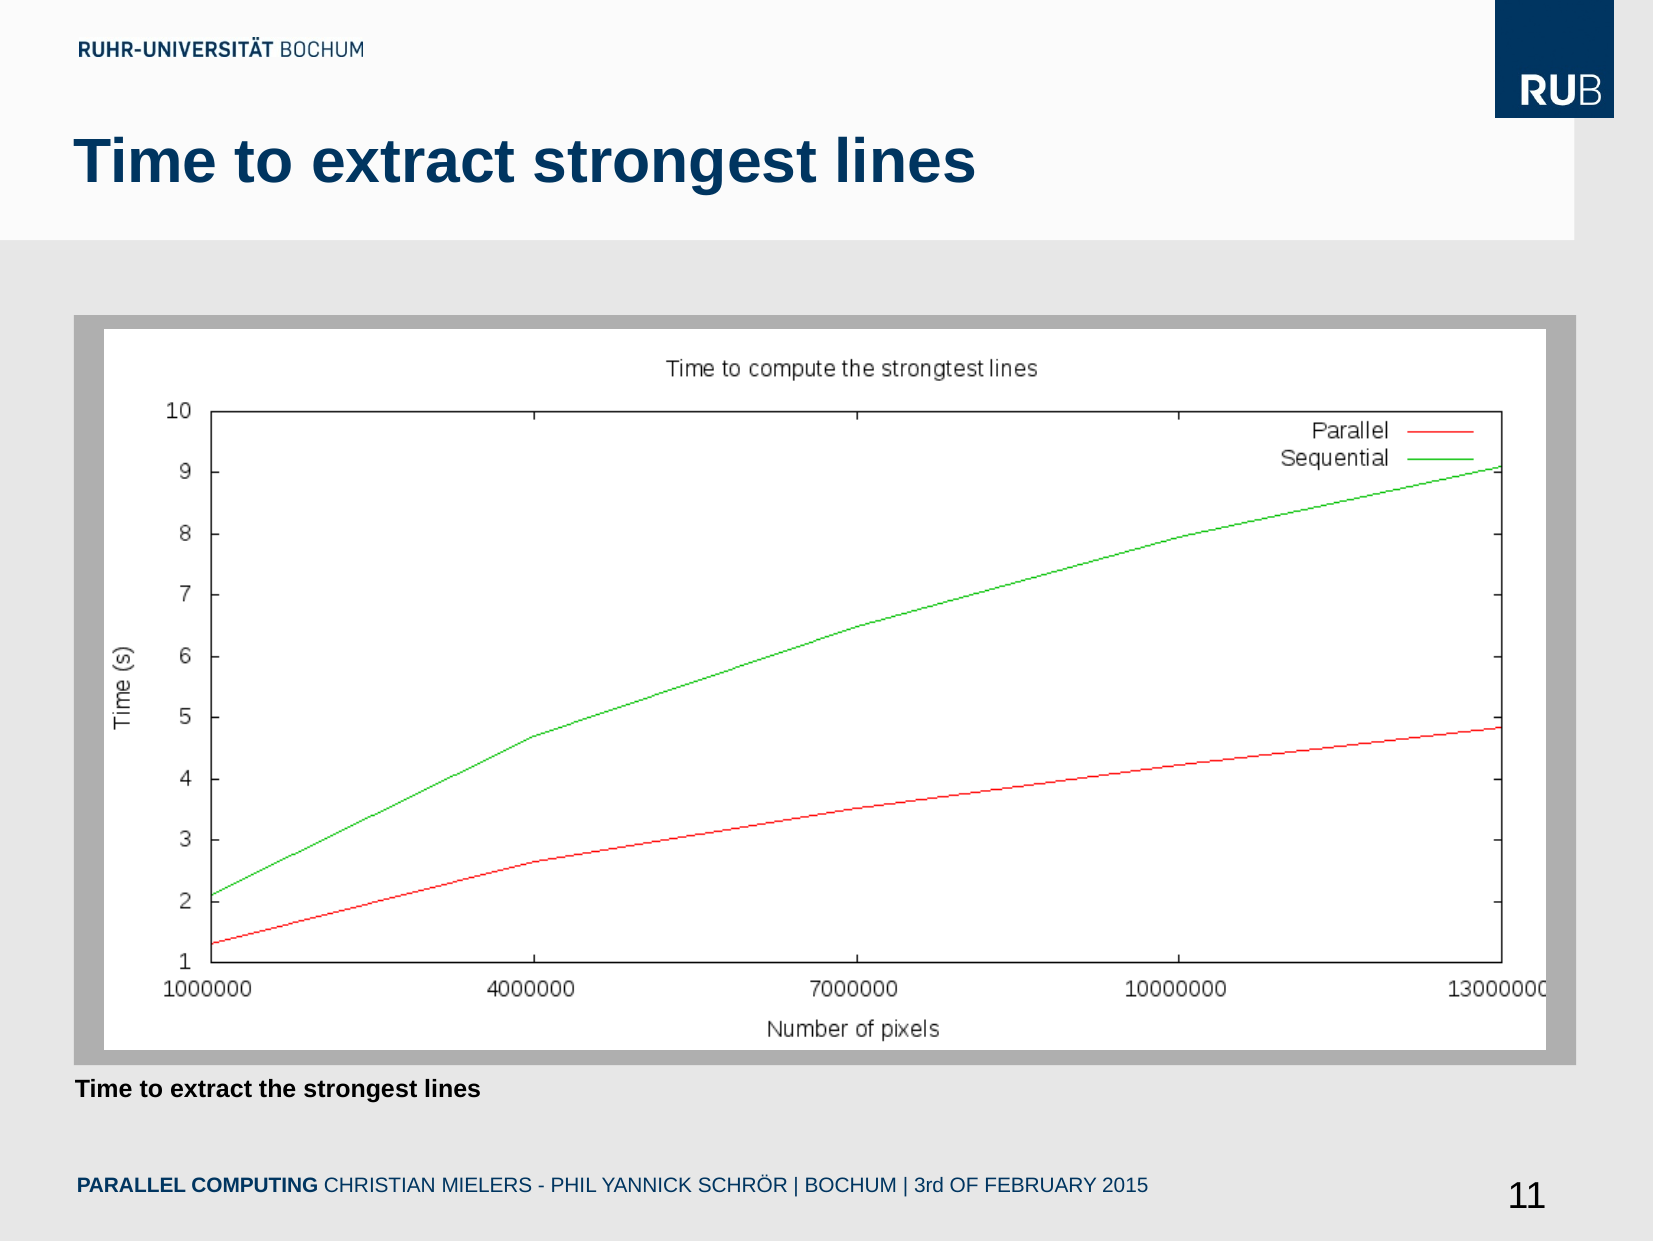

Time to extract strongest lines
Time to extract the strongest lines
PARALLEL COMPUTING CHRISTIAN MIELERS - PHIL YANNICK SCHRÖR | BOCHUM | 3rd OF FEBRUARY 2015